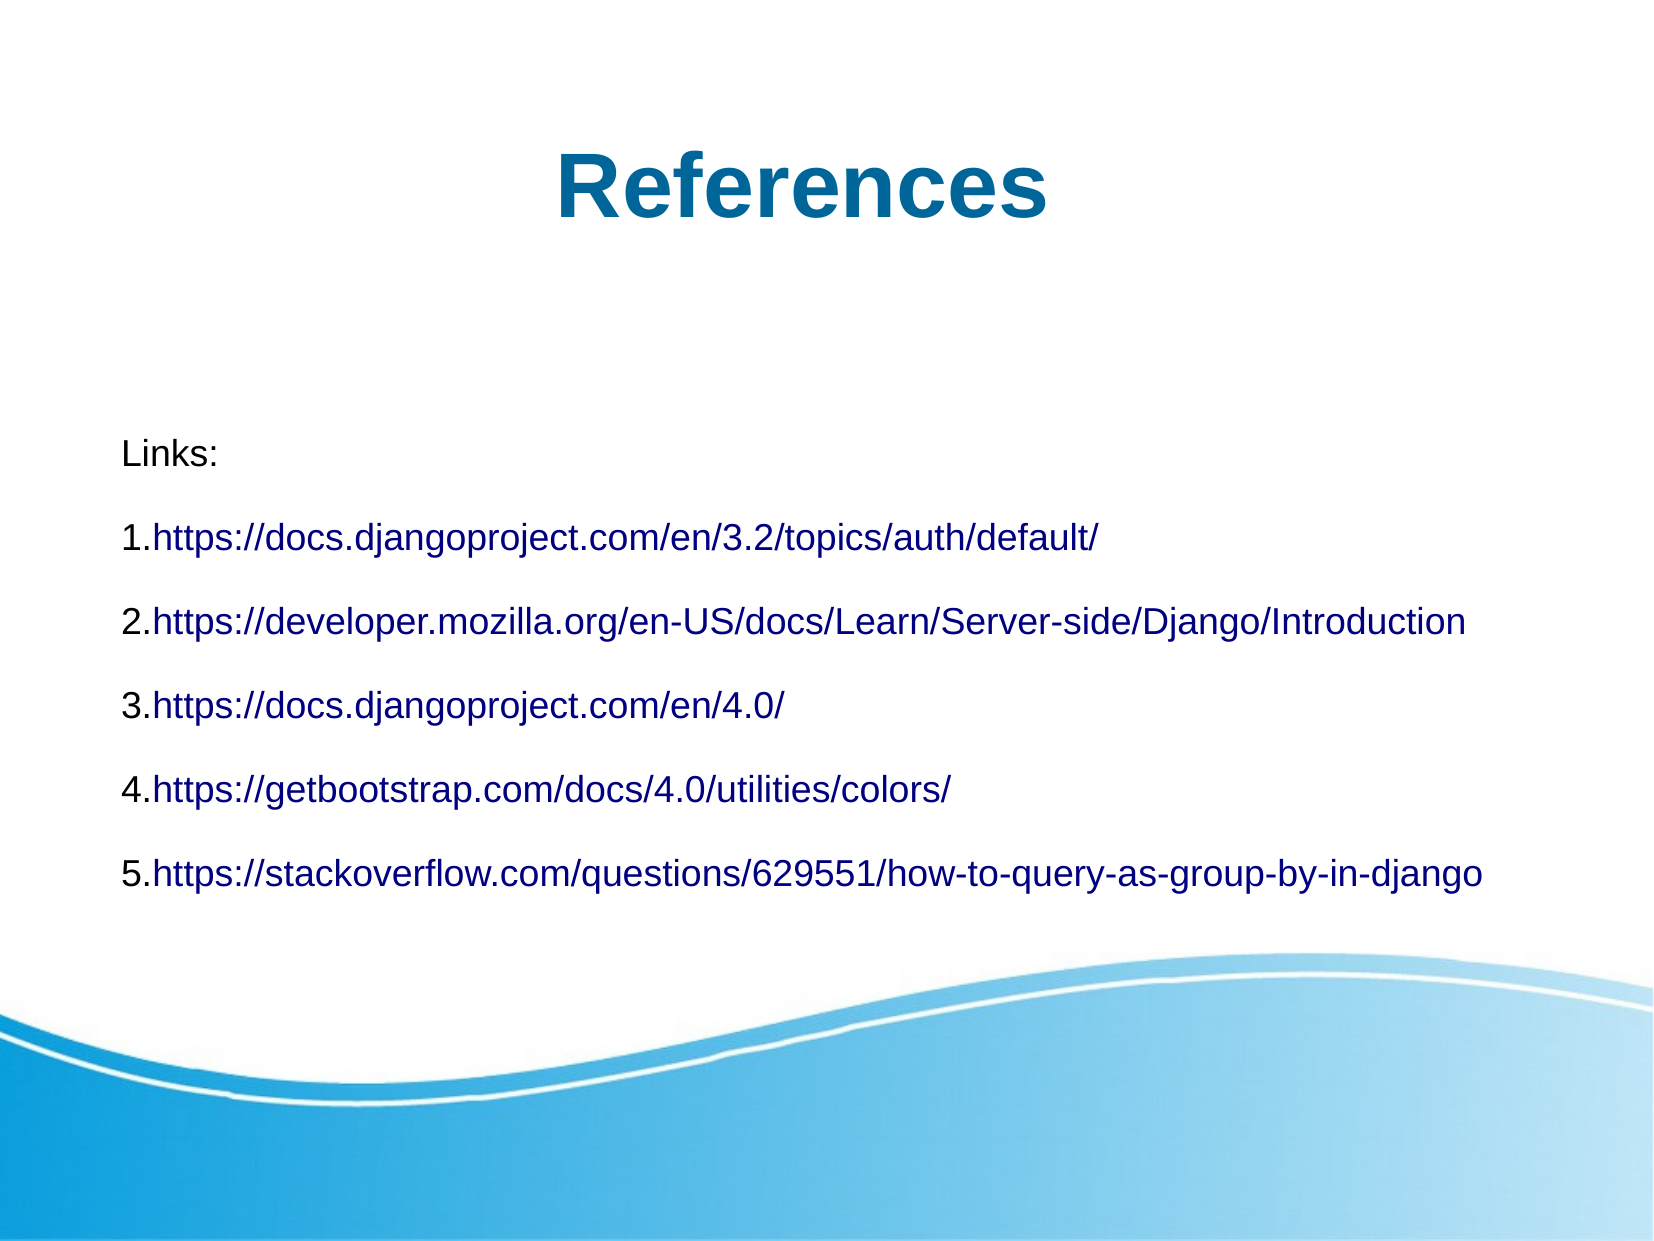

# References
Links:
1.https://docs.djangoproject.com/en/3.2/topics/auth/default/
2.https://developer.mozilla.org/en-US/docs/Learn/Server-side/Django/Introduction
3.https://docs.djangoproject.com/en/4.0/
4.https://getbootstrap.com/docs/4.0/utilities/colors/
5.https://stackoverflow.com/questions/629551/how-to-query-as-group-by-in-django